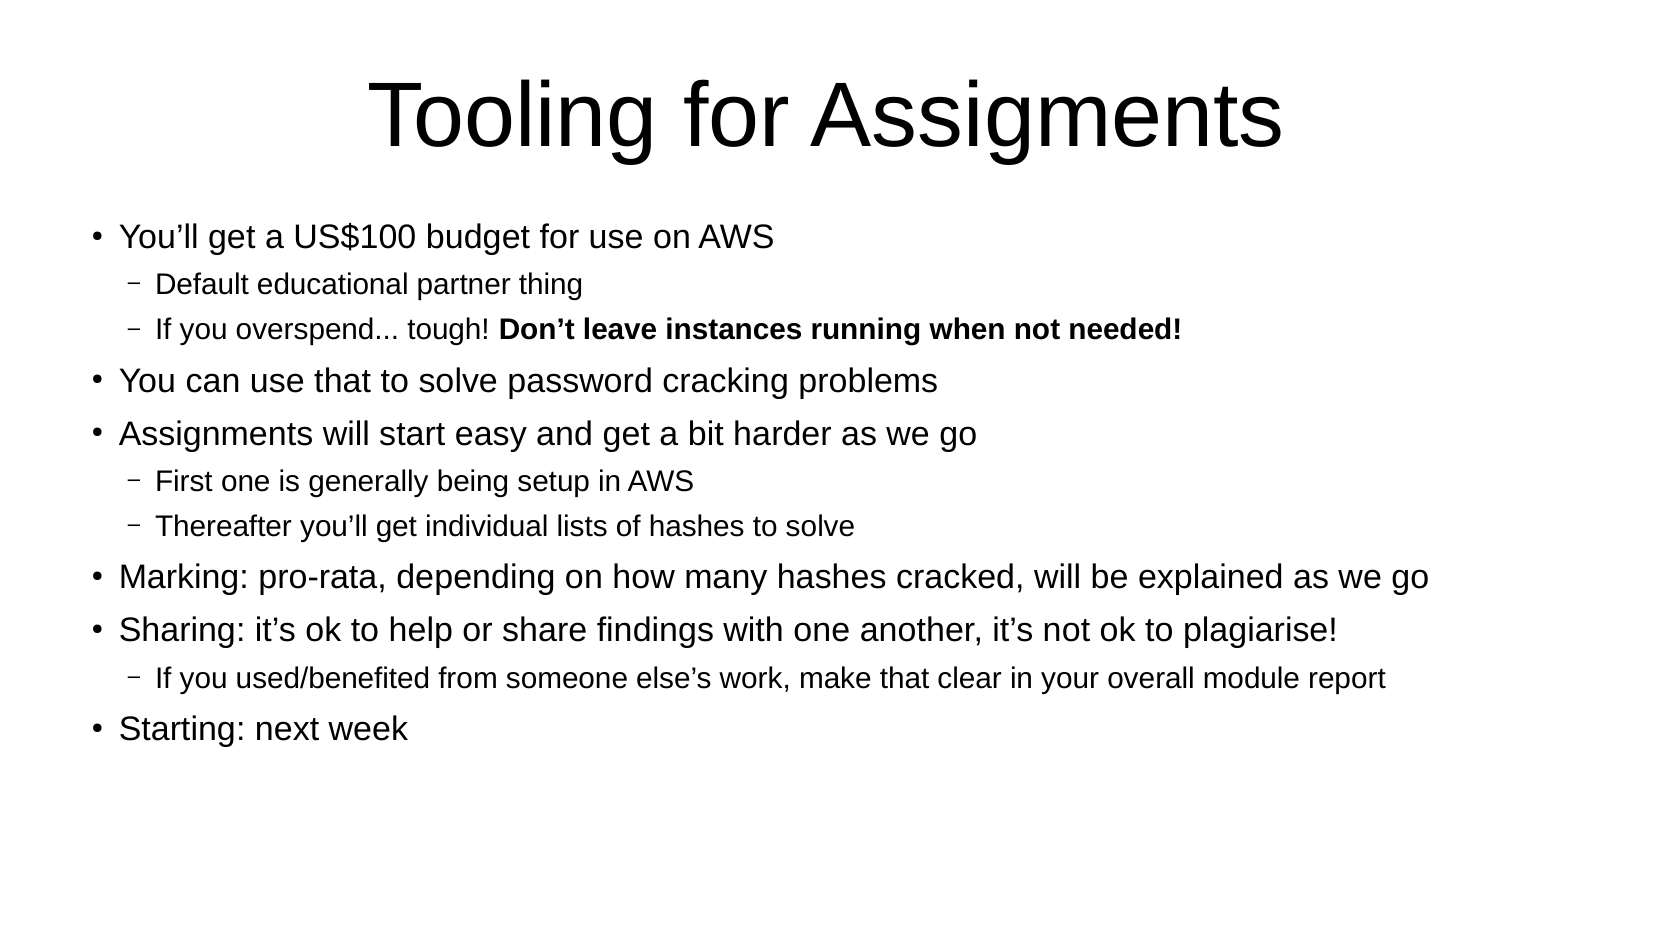

# Tooling for Assigments
You’ll get a US$100 budget for use on AWS
Default educational partner thing
If you overspend... tough! Don’t leave instances running when not needed!
You can use that to solve password cracking problems
Assignments will start easy and get a bit harder as we go
First one is generally being setup in AWS
Thereafter you’ll get individual lists of hashes to solve
Marking: pro-rata, depending on how many hashes cracked, will be explained as we go
Sharing: it’s ok to help or share findings with one another, it’s not ok to plagiarise!
If you used/benefited from someone else’s work, make that clear in your overall module report
Starting: next week